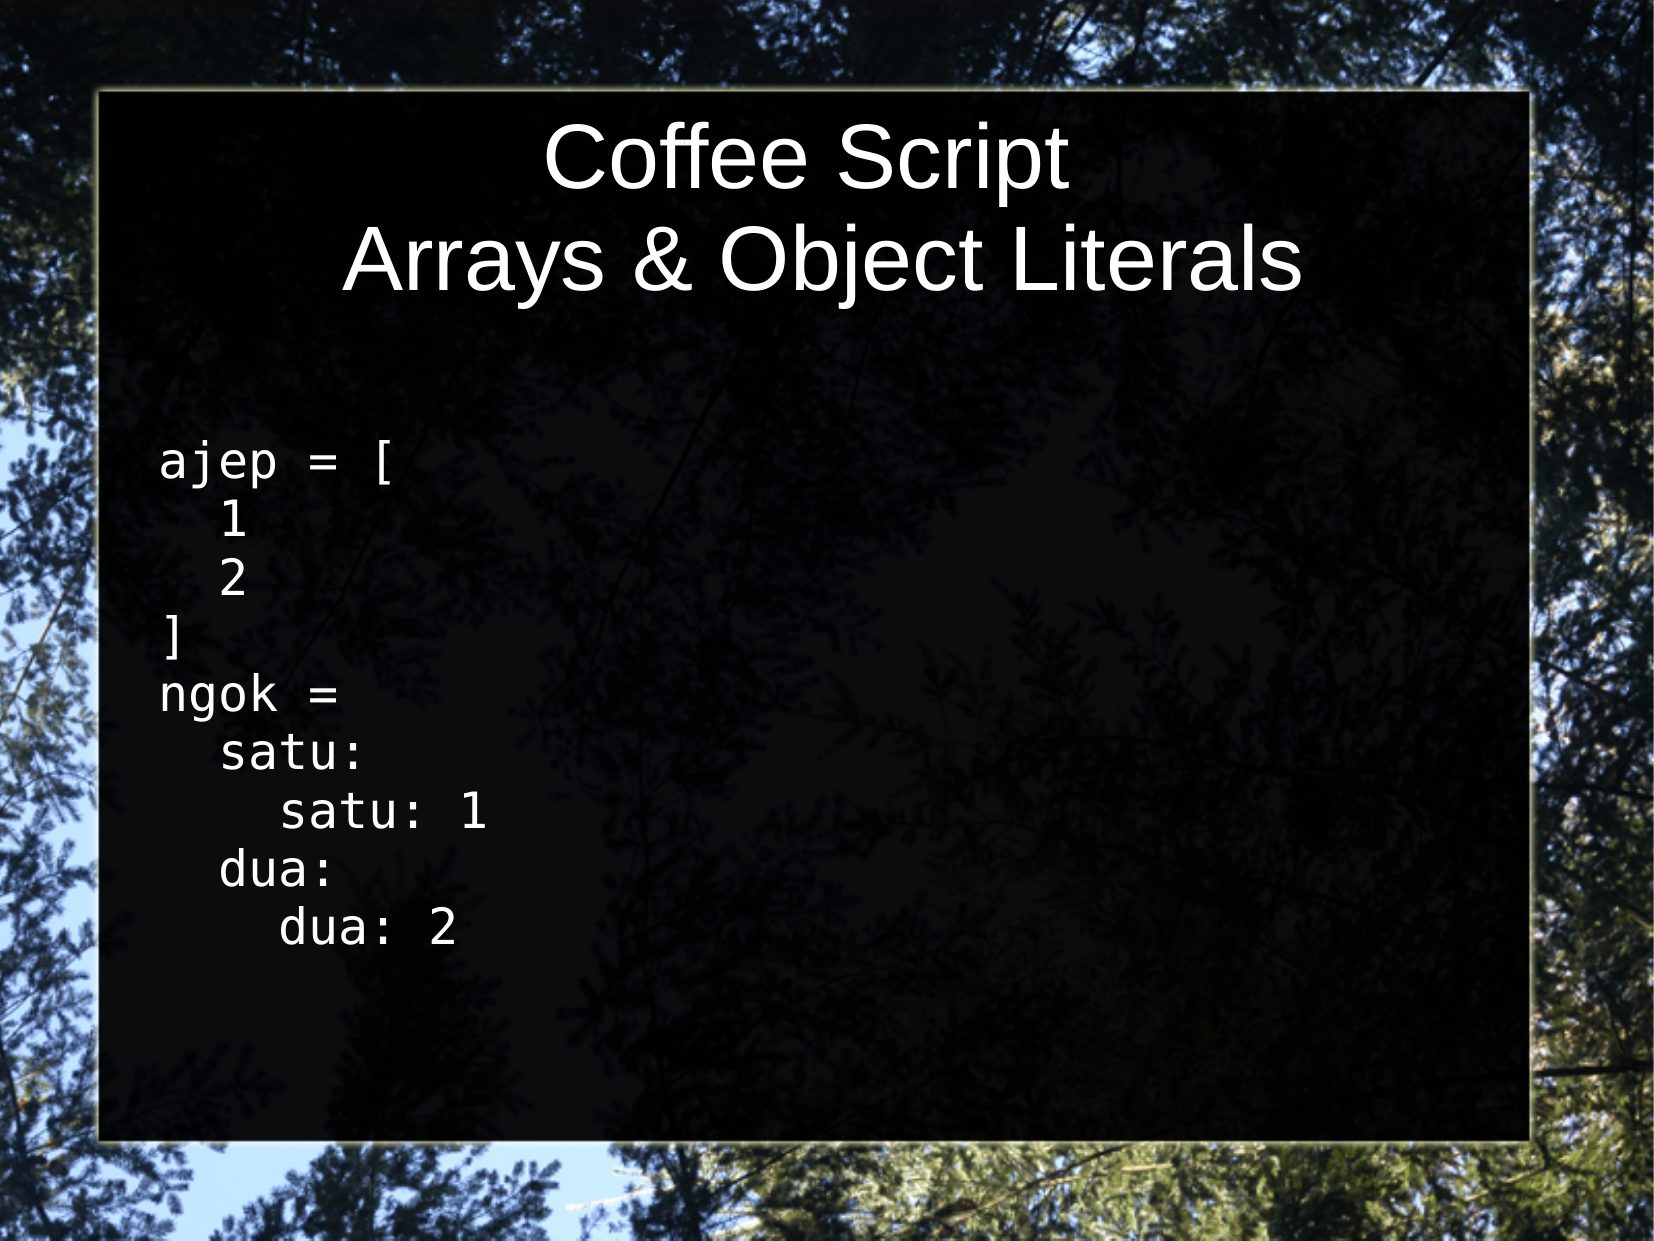

# Coffee Script Arrays & Object Literals
ajep = [
 1
 2
]
ngok =
 satu:
 satu: 1
 dua:
 dua: 2